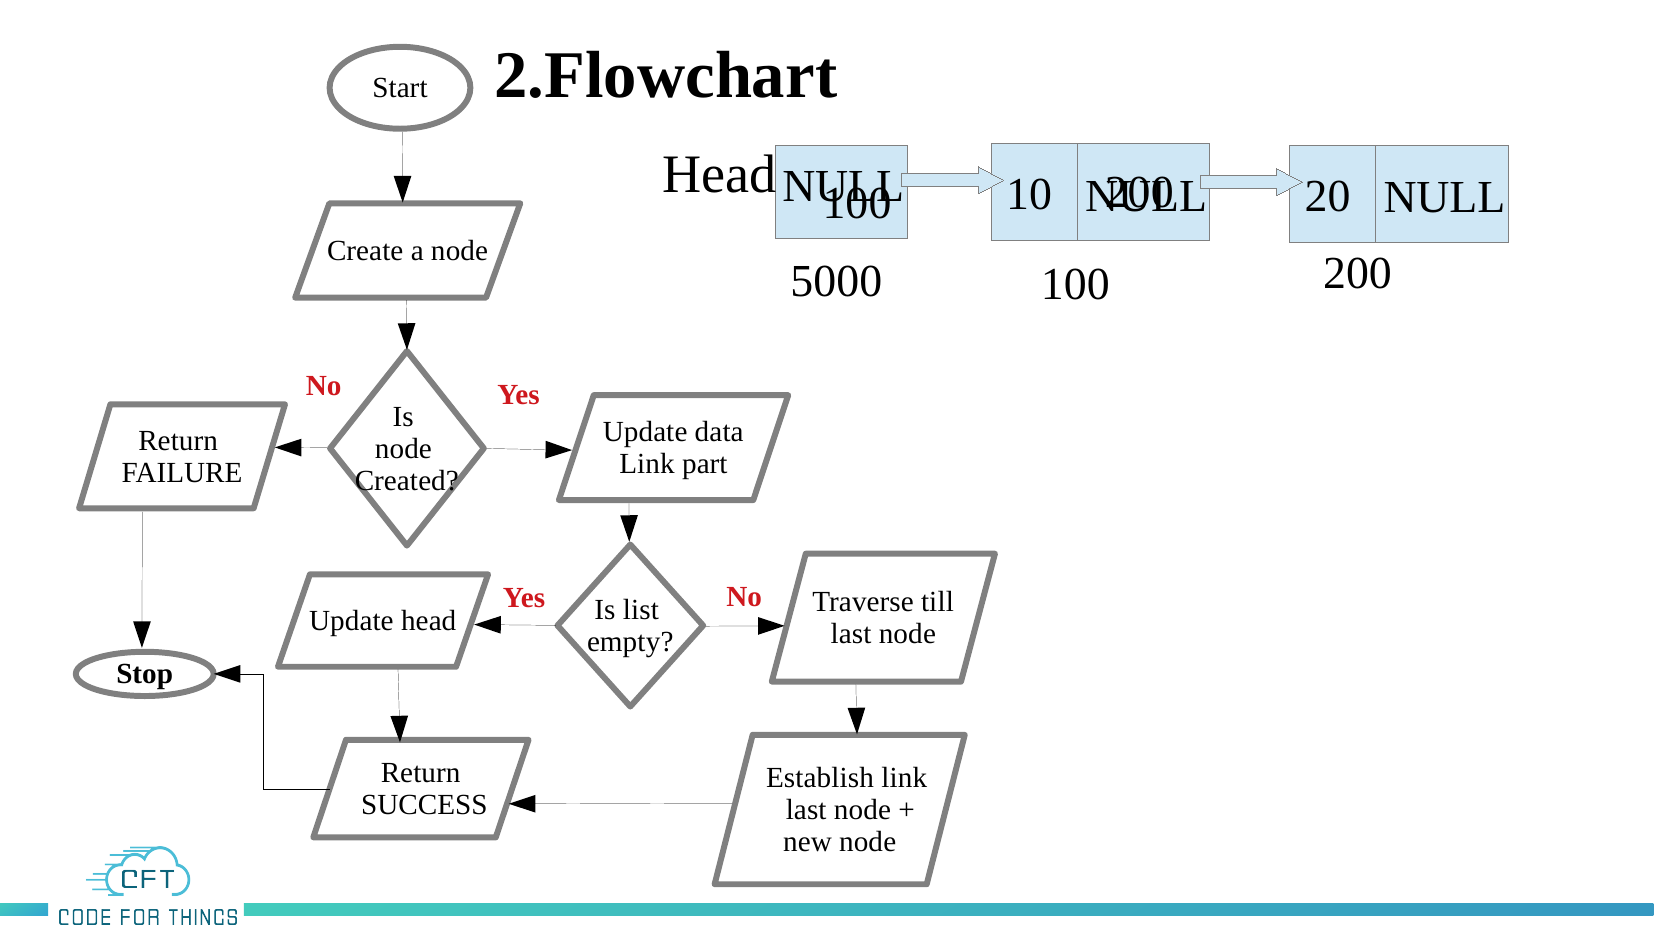

# 2.Flowchart
Start
Head
NULL
200
10
NULL
20
NULL
100
Create a node
200
5000
100
Is
node
Created?
No
Yes
Update data
Link part
Return
FAILURE
Is list
empty?
Traverse till
last node
No
Update head
Yes
Stop
 Establish link
 last node +
new node
Return
 SUCCESS